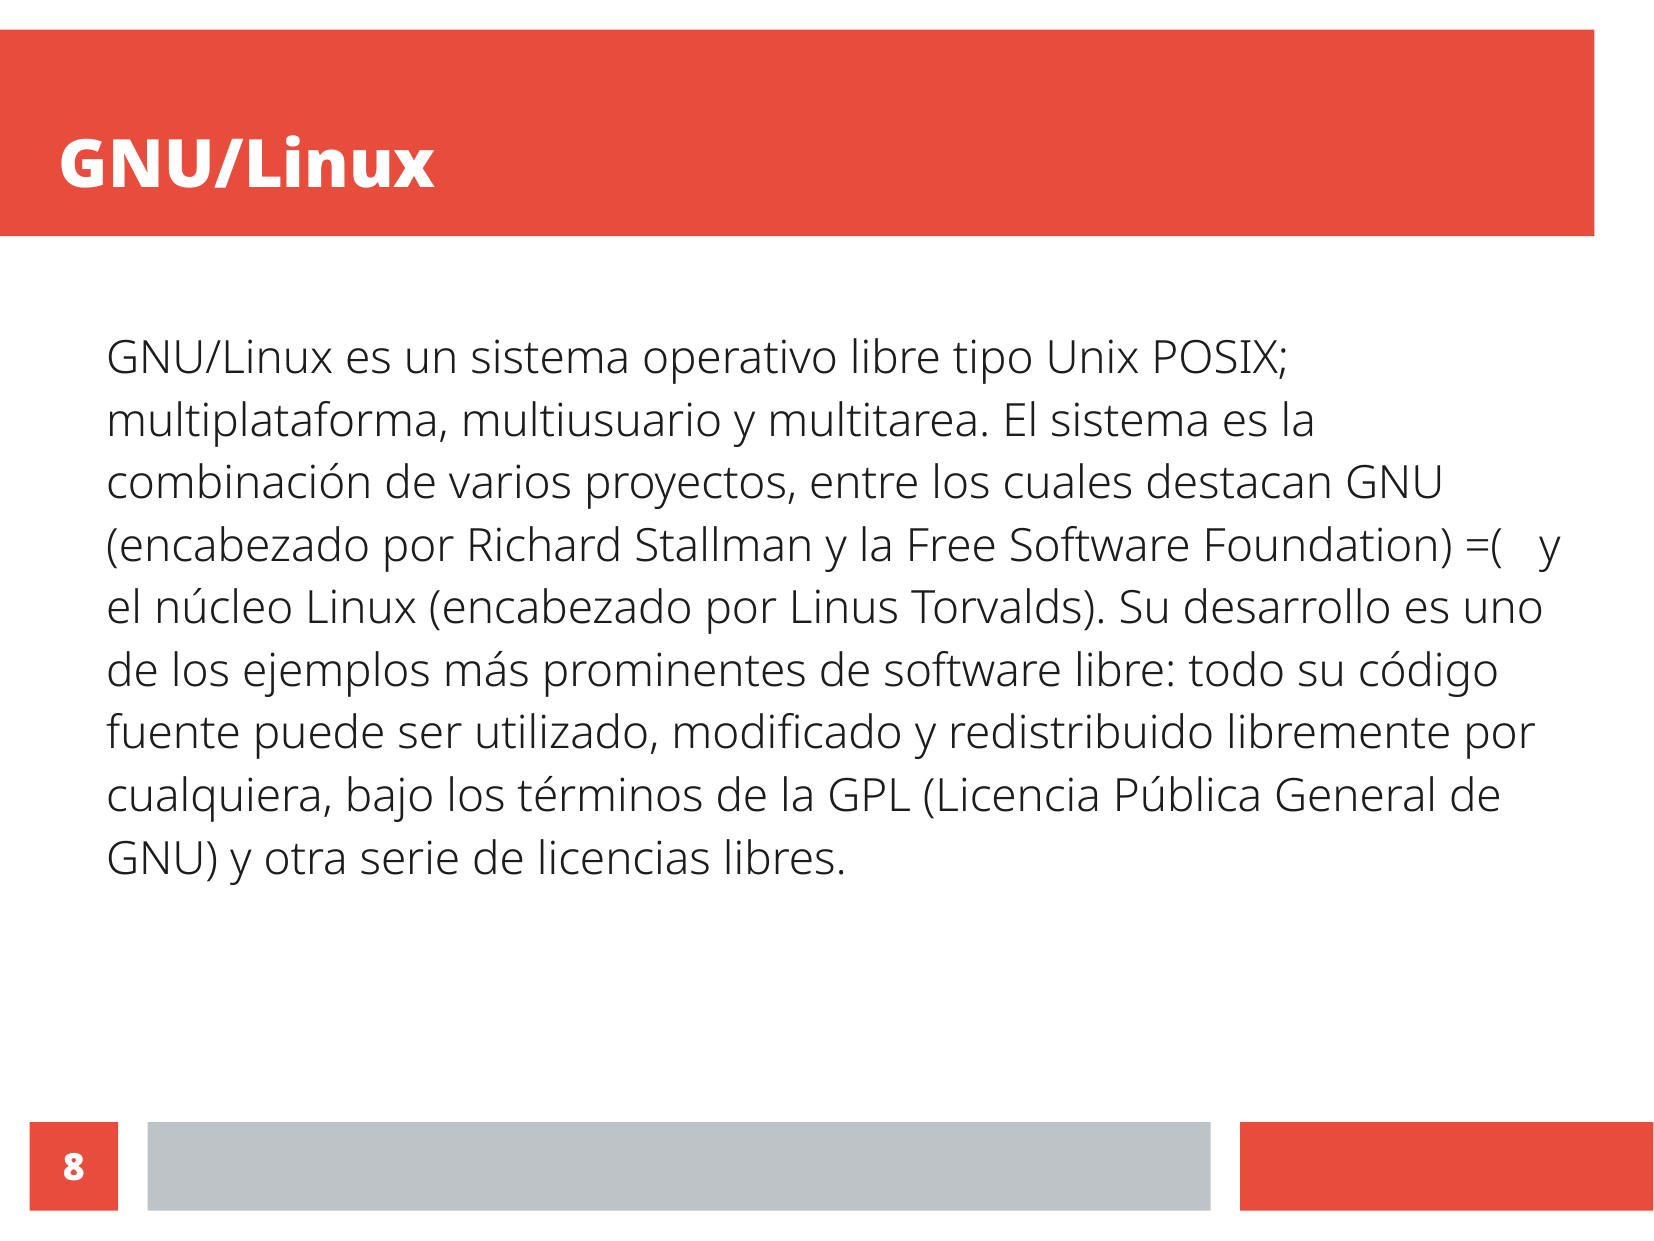

# GNU/Linux
GNU/Linux​ es un sistema operativo libre tipo Unix POSIX; multiplataforma, multiusuario y multitarea. El sistema es la combinación de varios proyectos, entre los cuales destacan GNU (encabezado por Richard Stallman y la Free Software Foundation) =( y el núcleo Linux (encabezado por Linus Torvalds). Su desarrollo es uno de los ejemplos más prominentes de software libre: todo su código fuente puede ser utilizado, modificado y redistribuido libremente por cualquiera, bajo los términos de la GPL (Licencia Pública General de GNU) y otra serie de licencias libres.
8